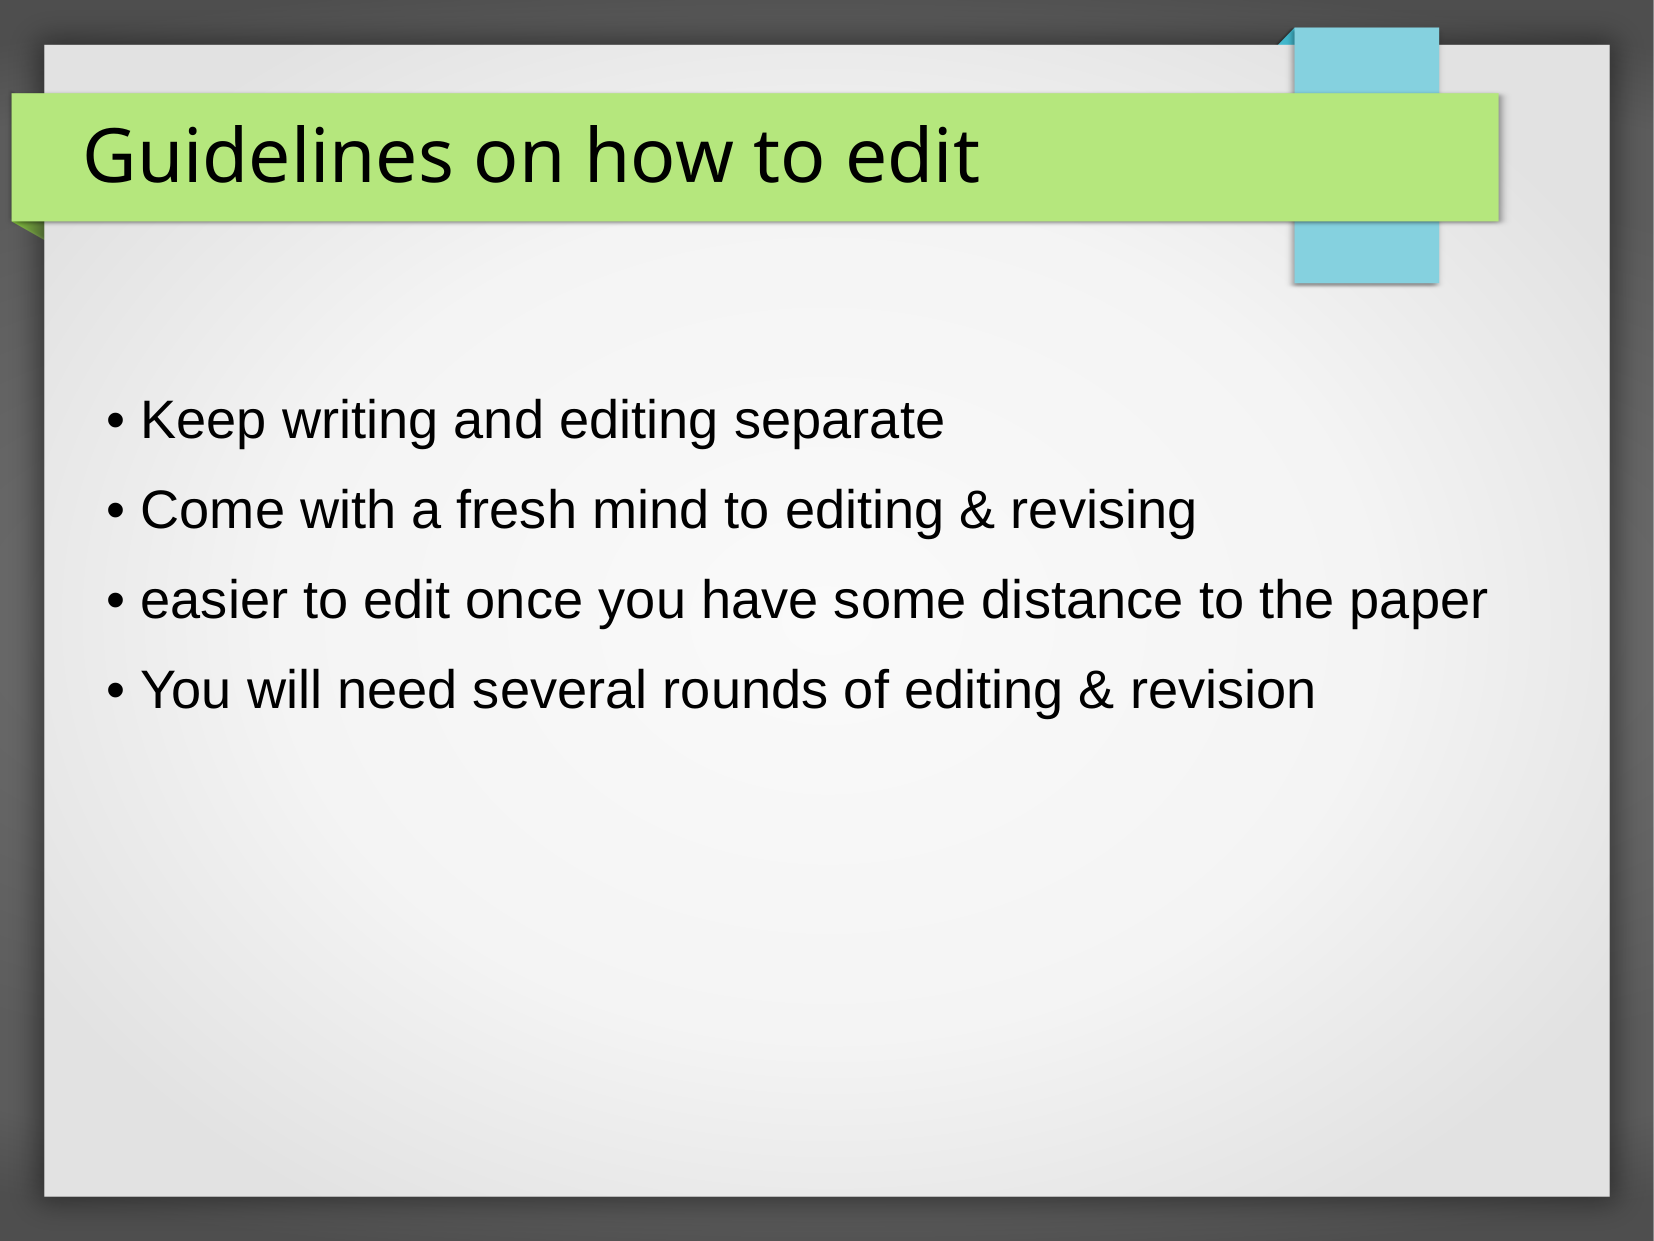

# Guidelines on how to edit
• Keep writing and editing separate
• Come with a fresh mind to editing & revising
• easier to edit once you have some distance to the paper
• You will need several rounds of editing & revision